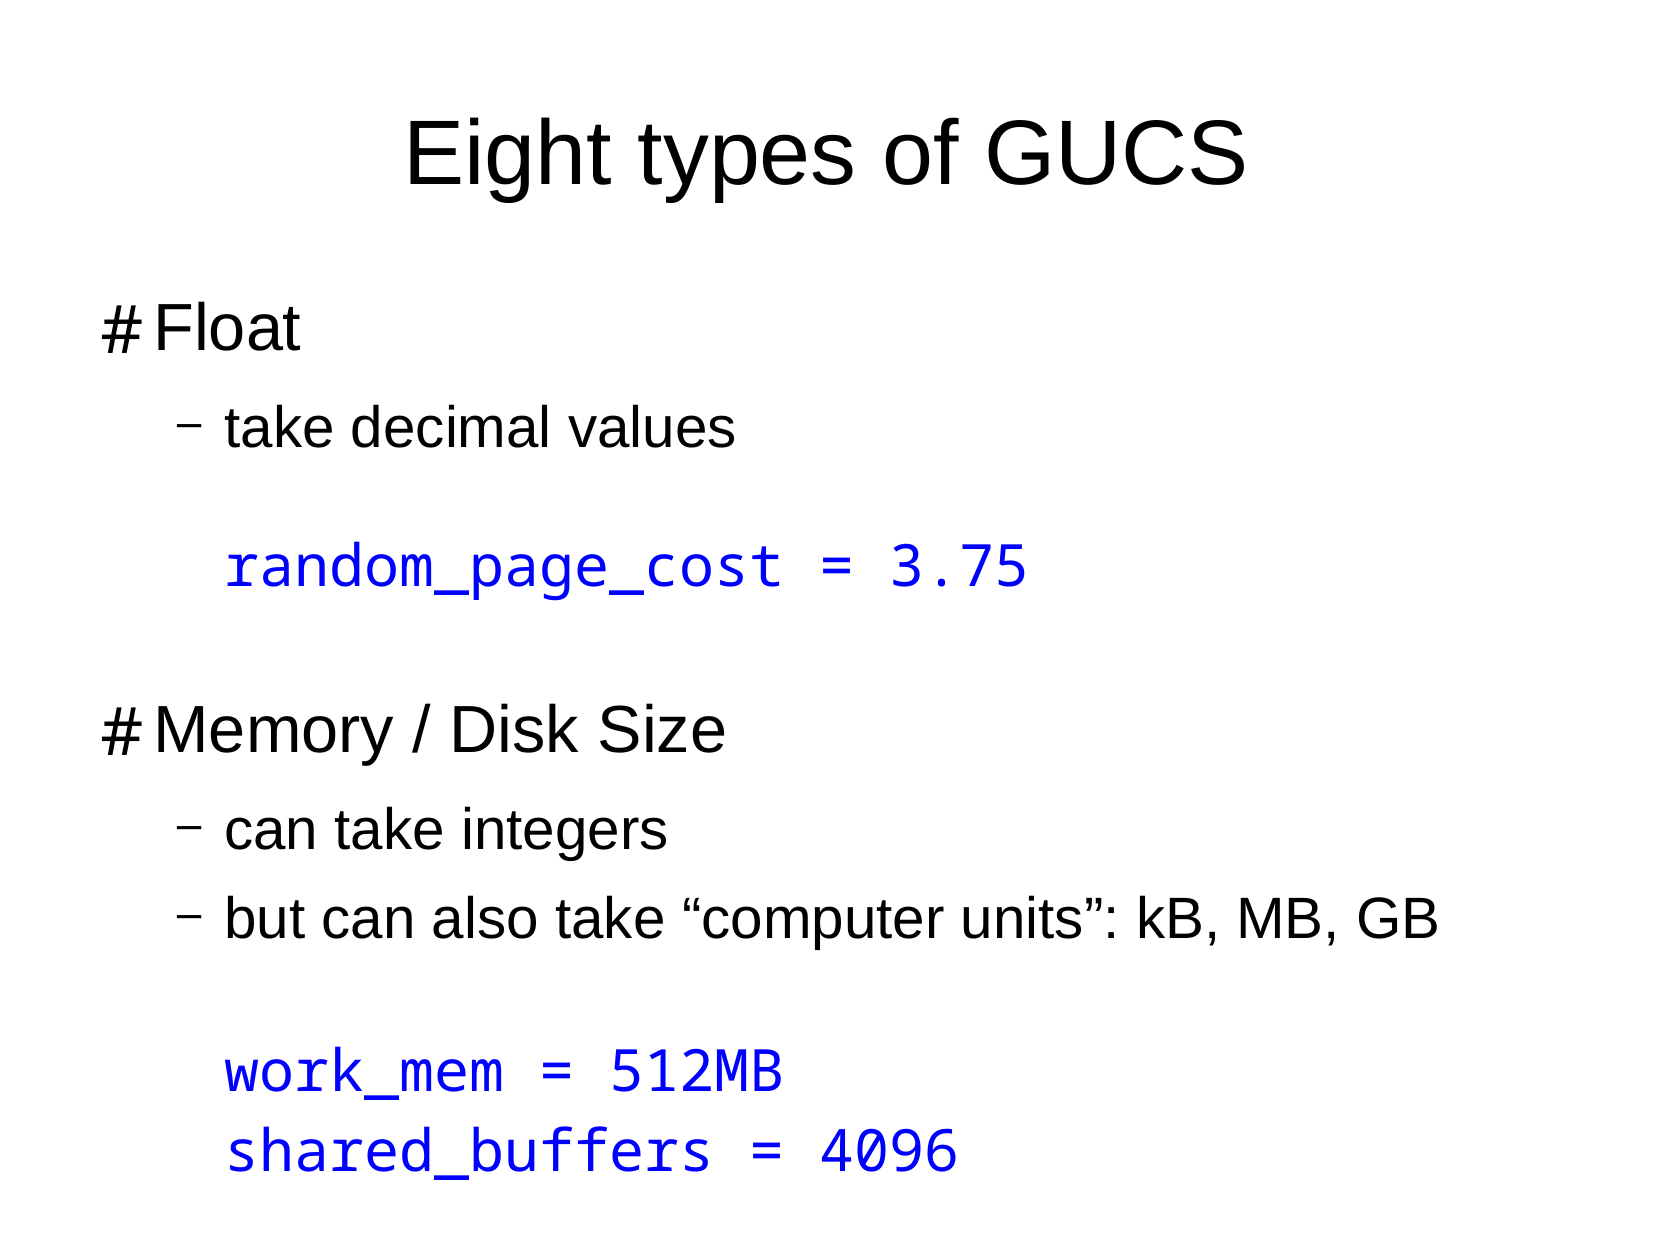

# Eight types of GUCS
Float
take decimal values
random_page_cost = 3.75
Memory / Disk Size
can take integers
but can also take “computer units”: kB, MB, GB
work_mem = 512MB
shared_buffers = 4096